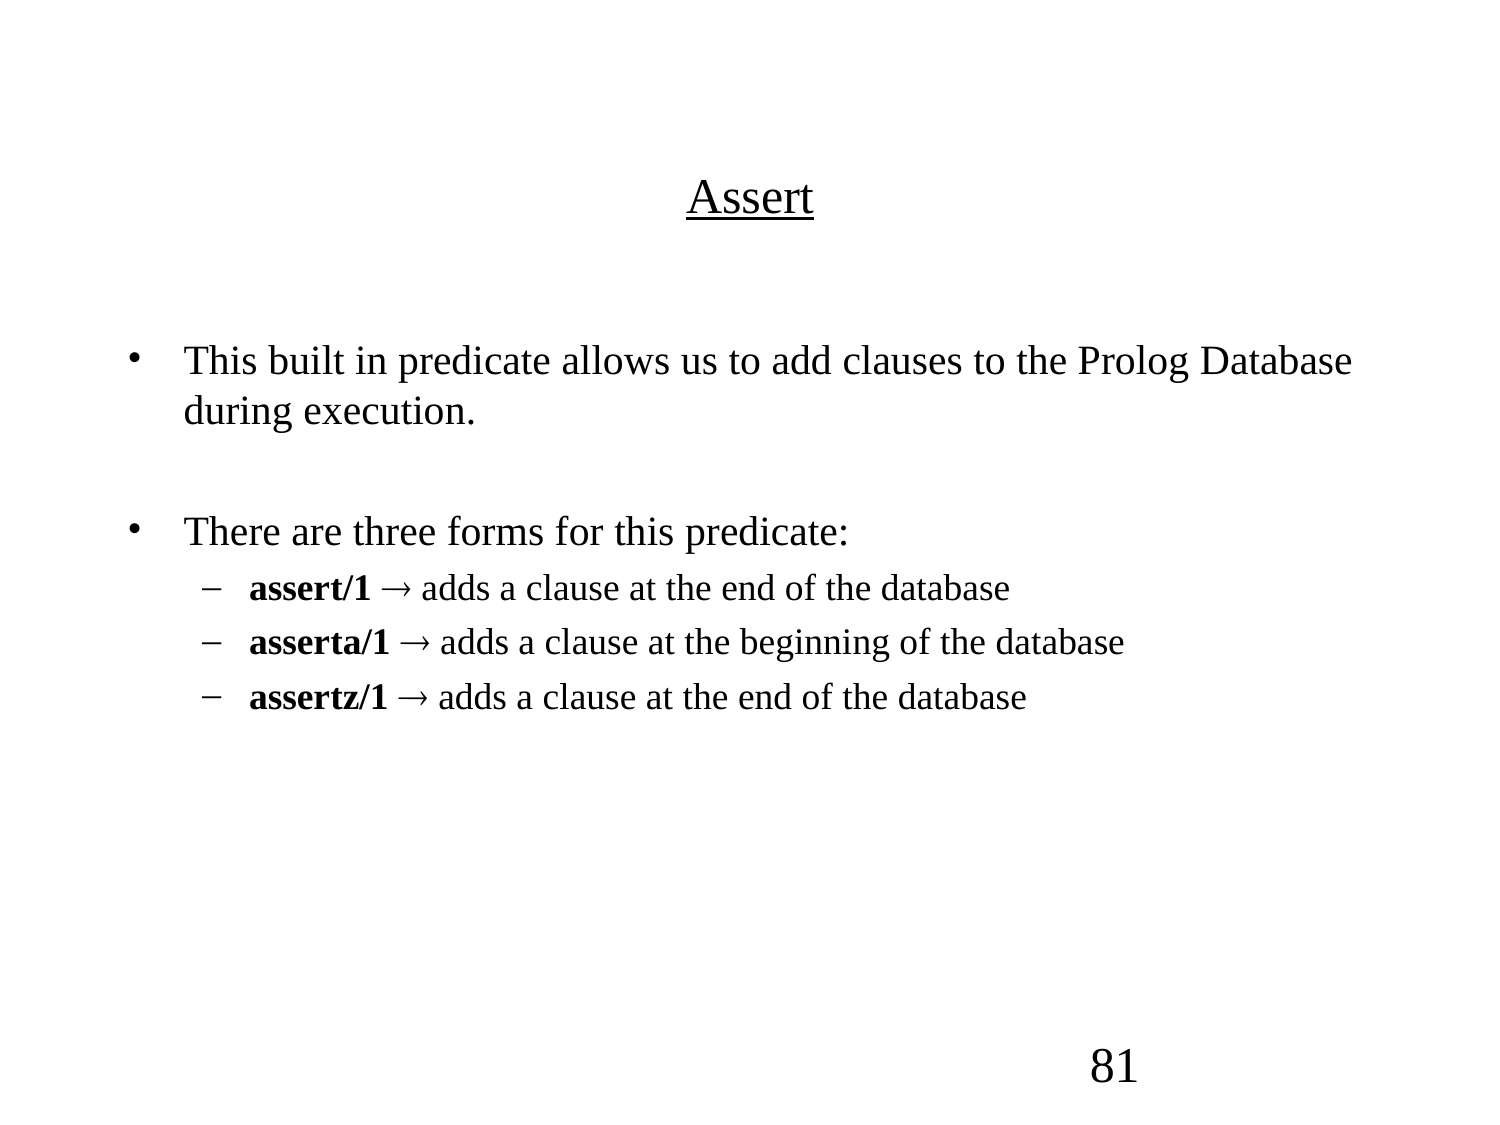

# Assert
This built in predicate allows us to add clauses to the Prolog Database during execution.
There are three forms for this predicate:
assert/1  adds a clause at the end of the database
asserta/1  adds a clause at the beginning of the database
assertz/1  adds a clause at the end of the database
81